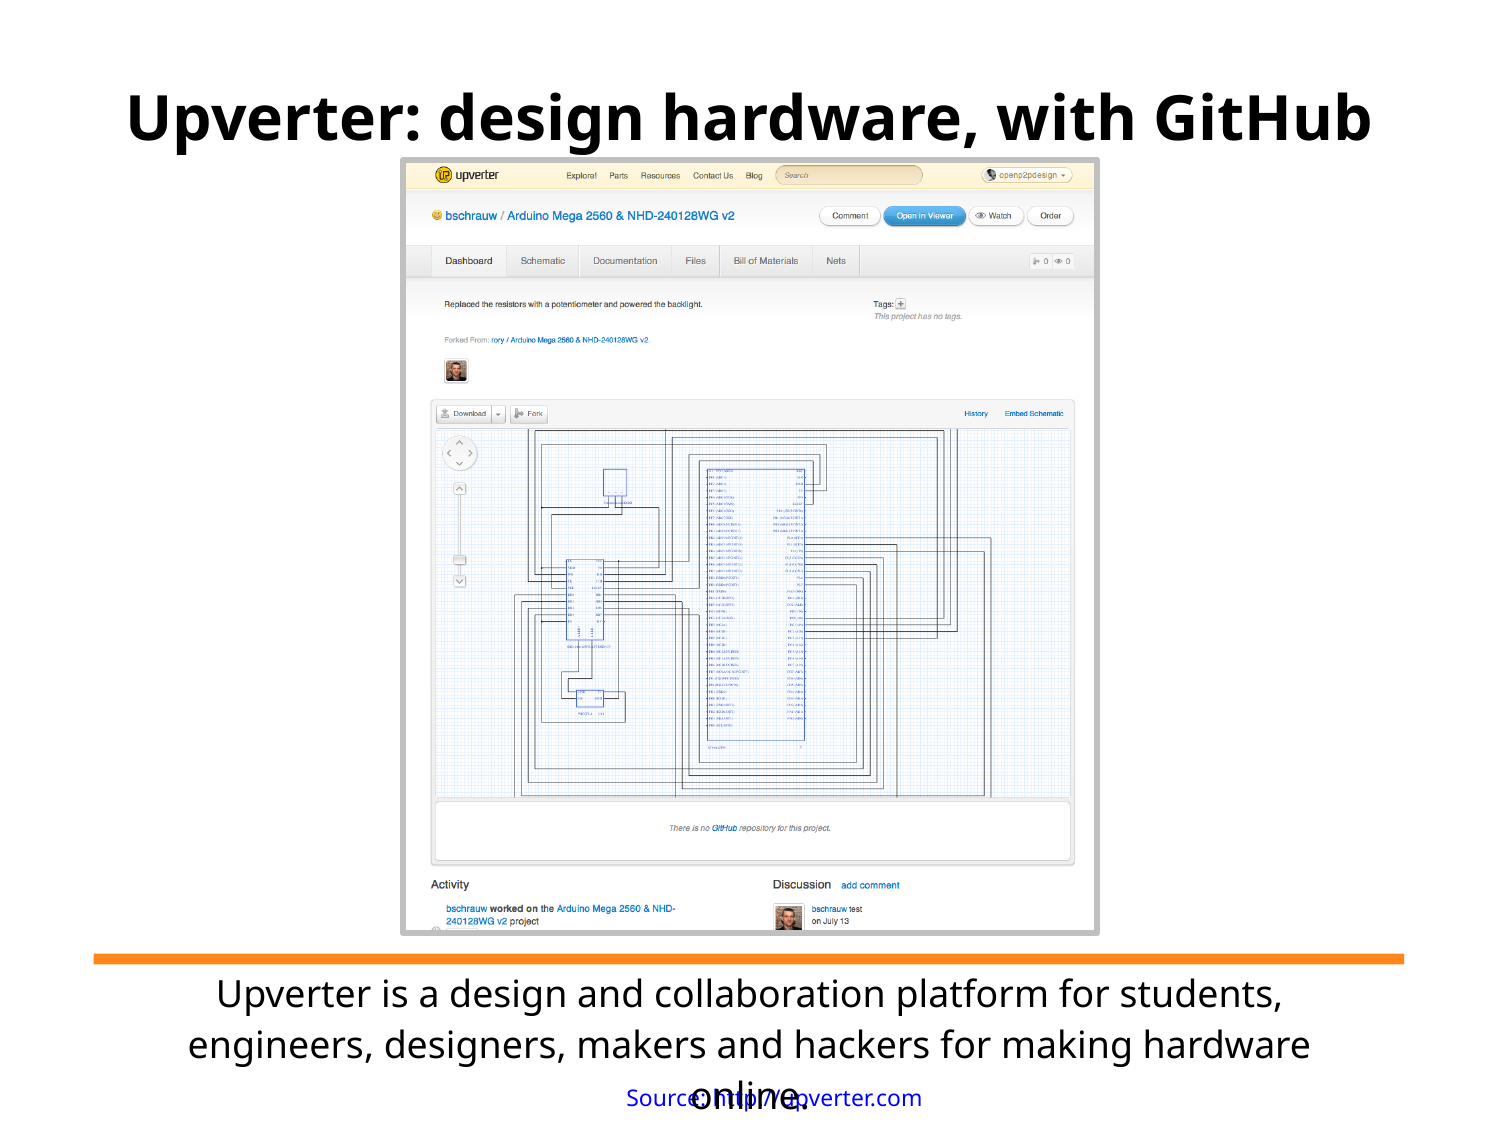

# Upverter: design hardware, with GitHub
Upverter is a design and collaboration platform for students, engineers, designers, makers and hackers for making hardware online.
Source: http://upverter.com